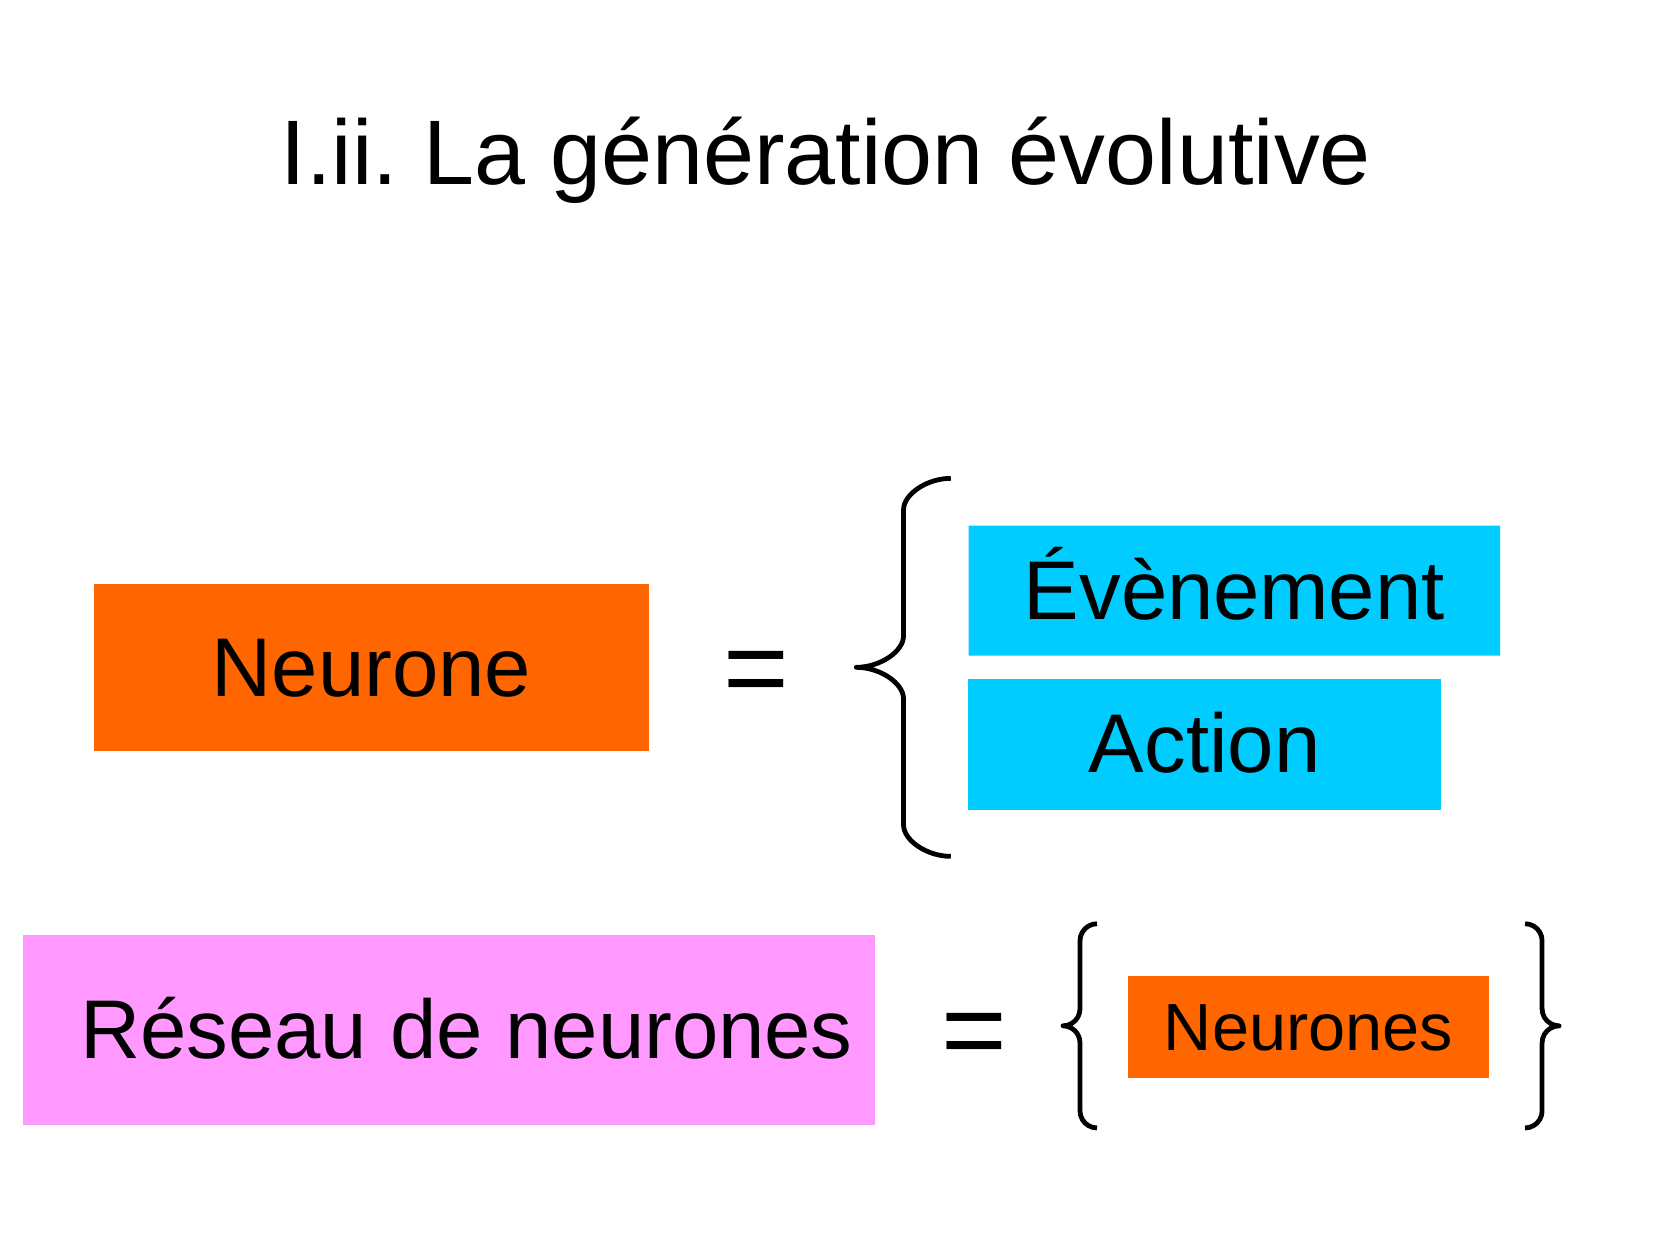

# I.ii. La génération évolutive
Évènement
Neurone
=
Action
Réseau de neurones
=
Neurones